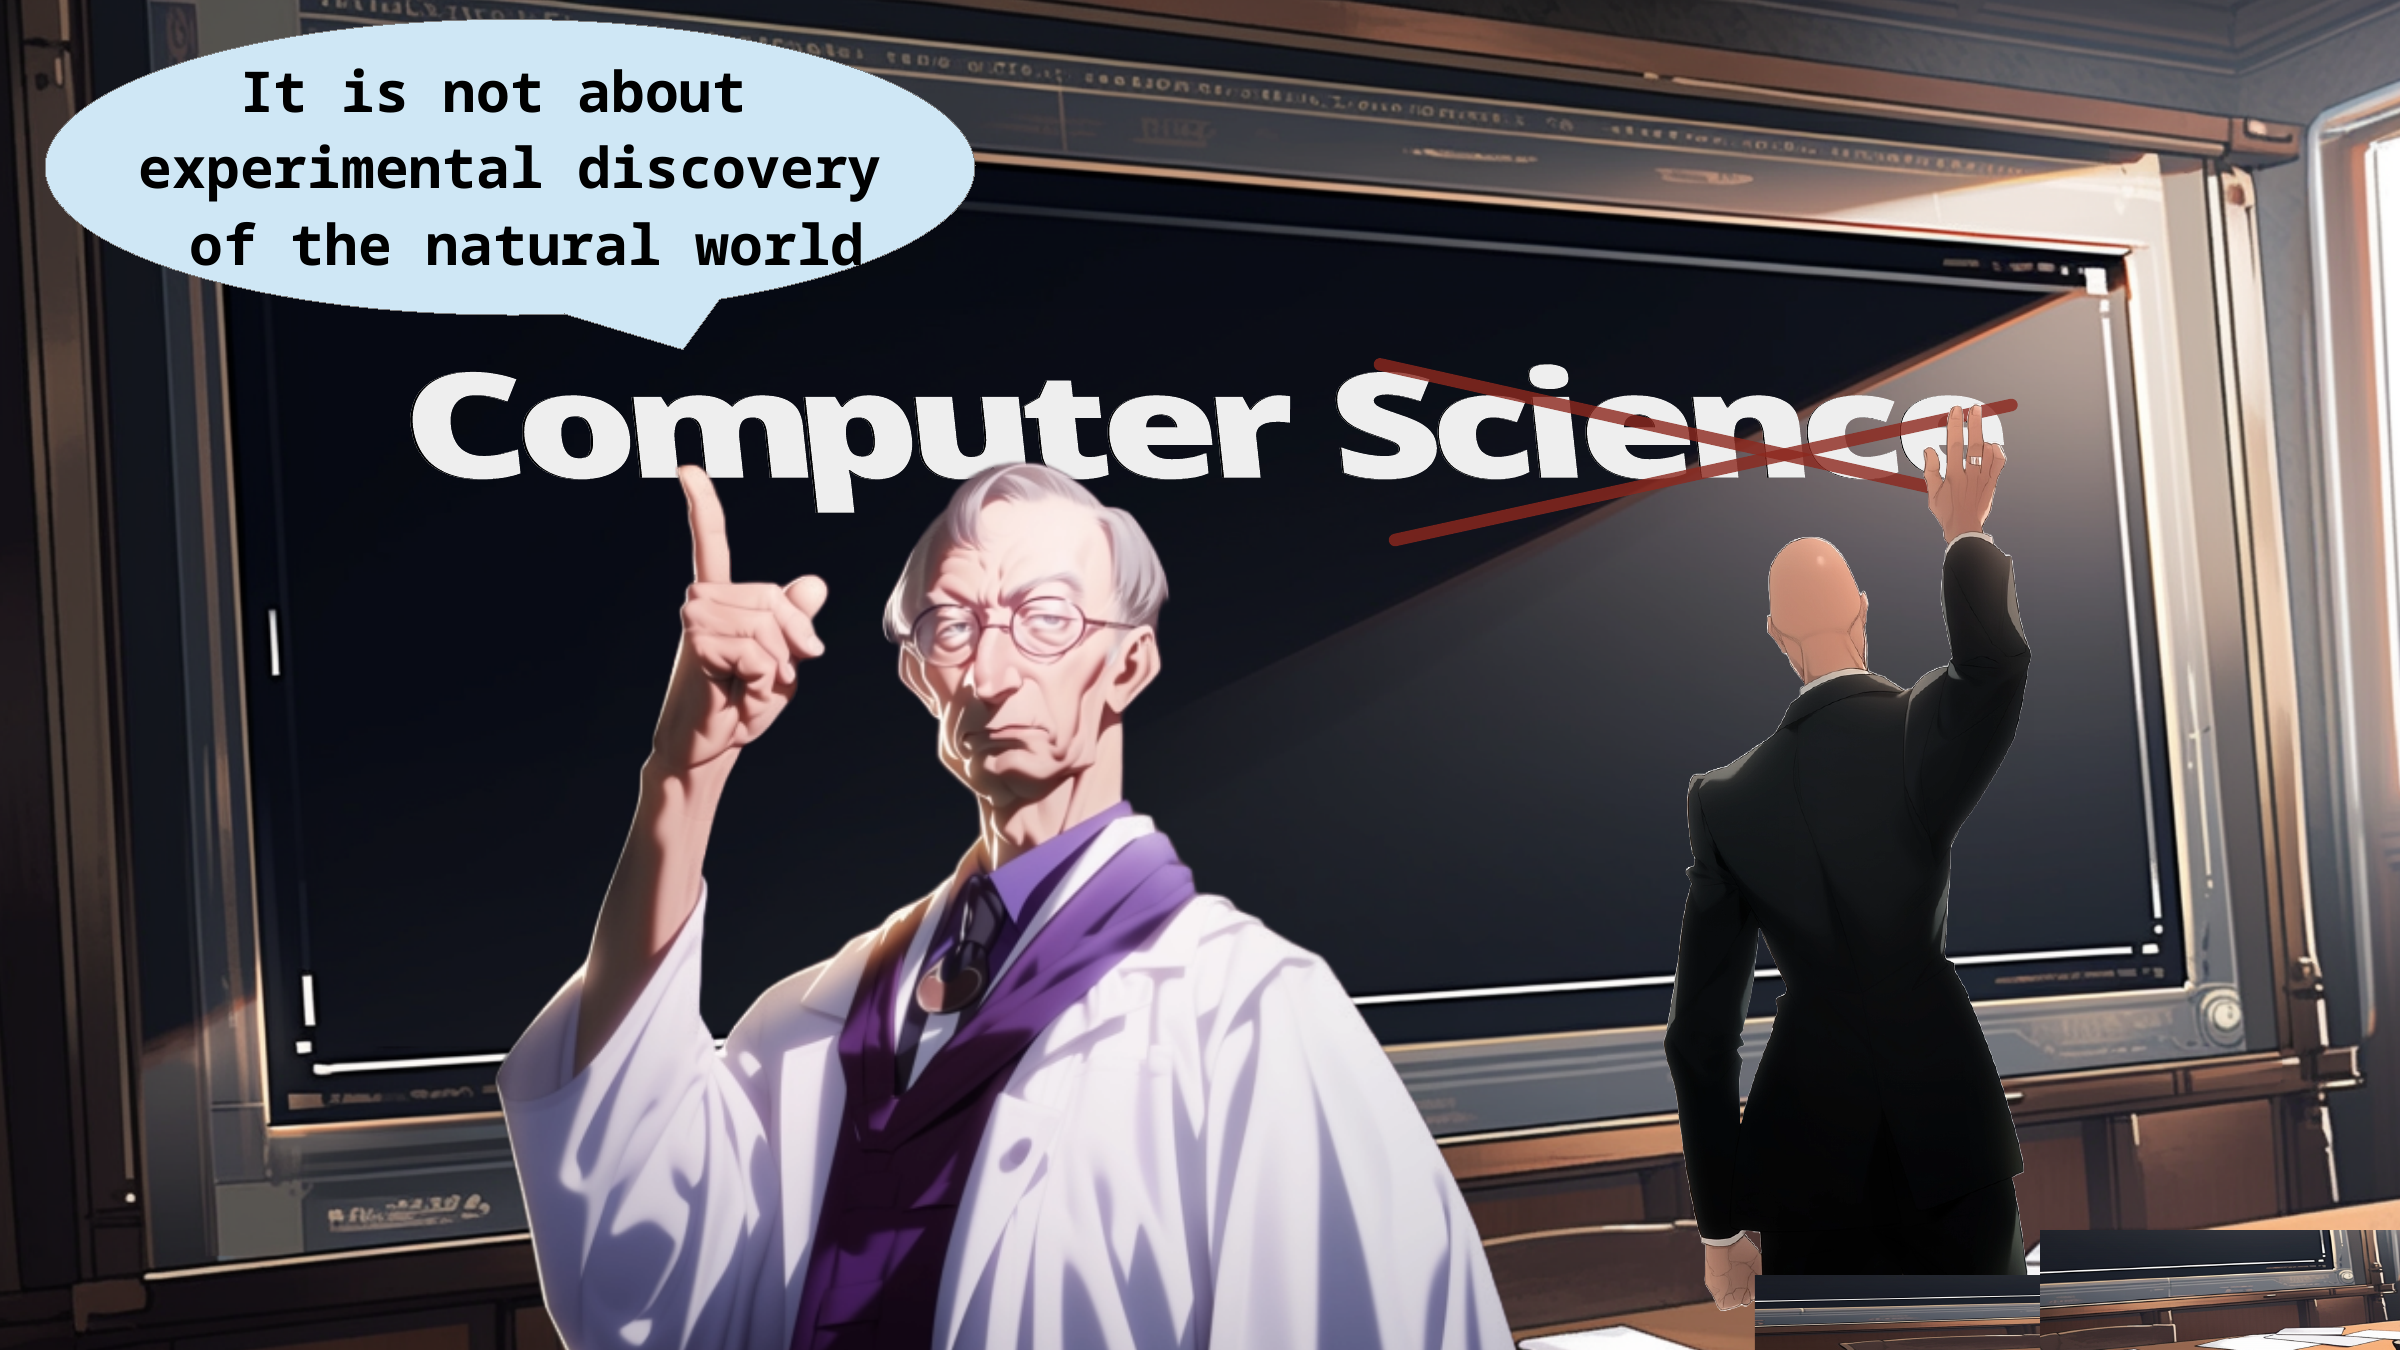

It is not about
experimental discovery
 of the natural world
Computer Science